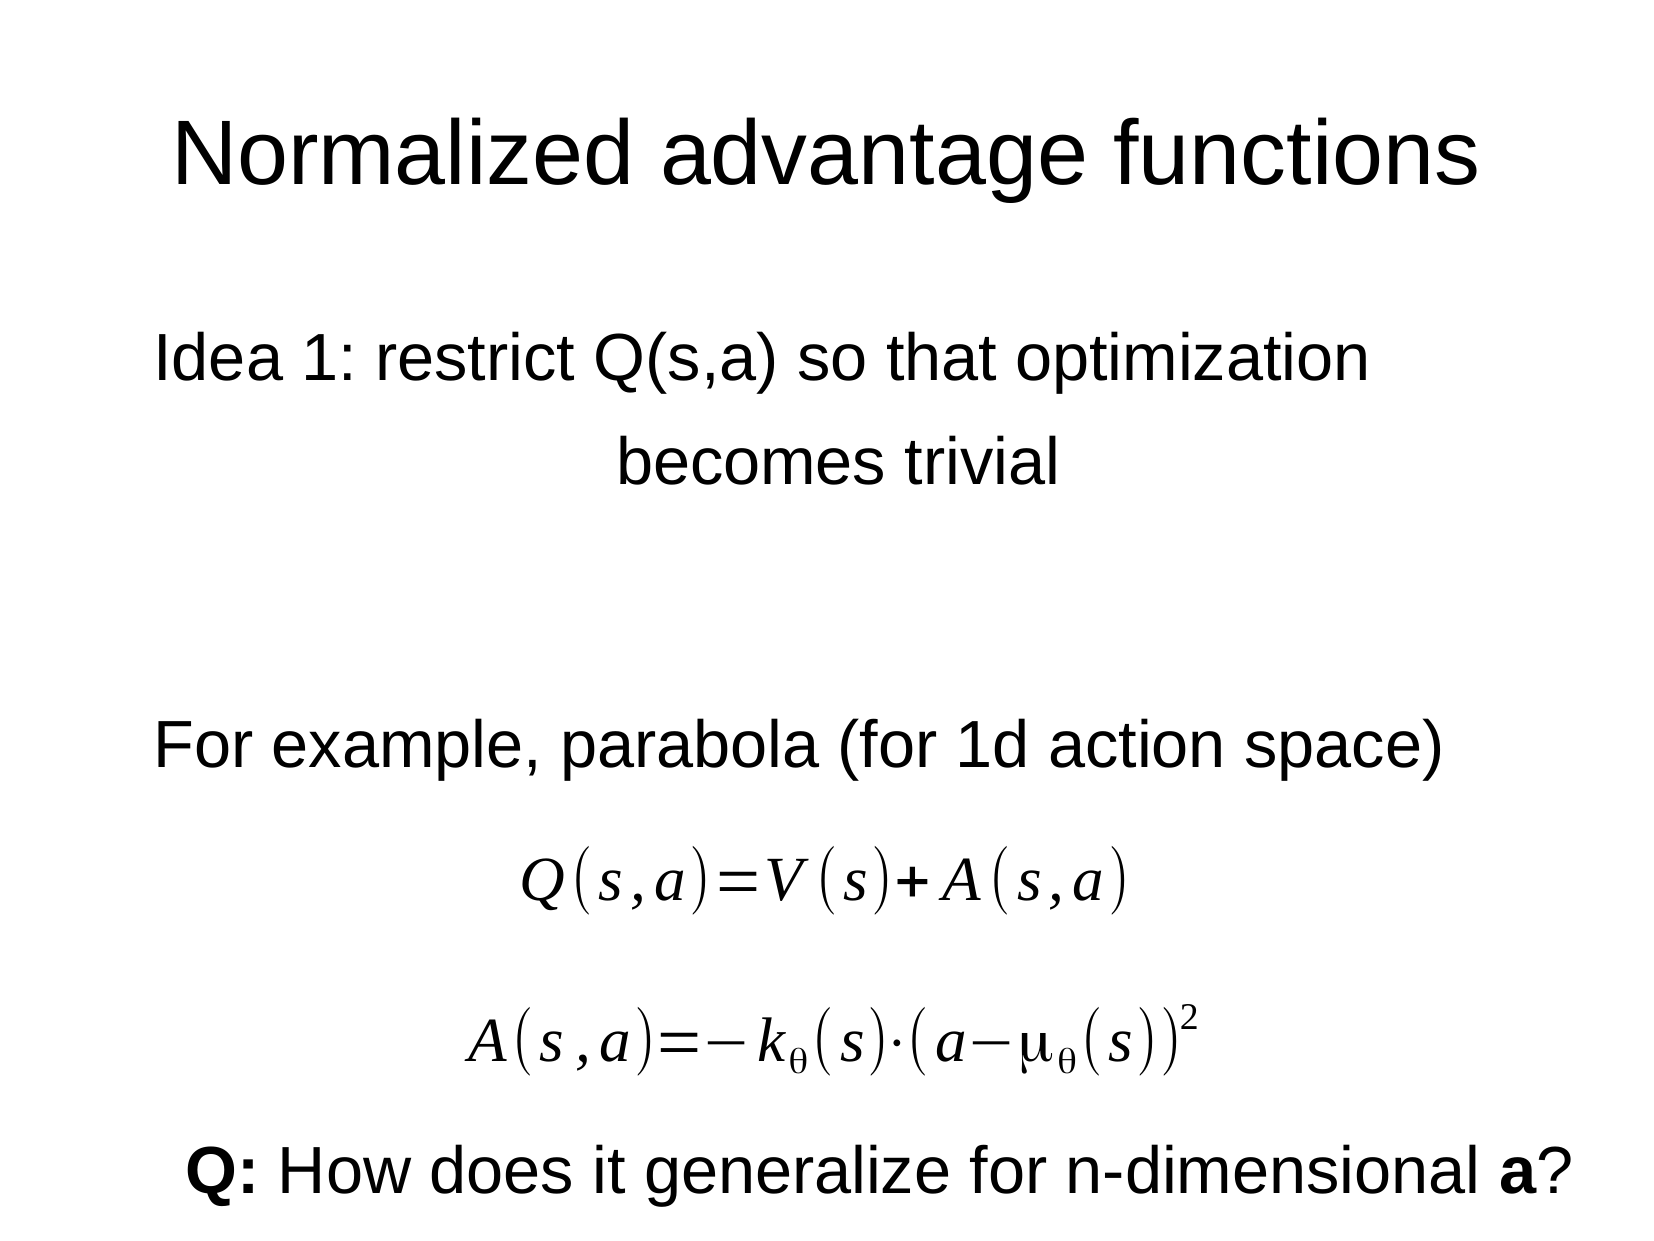

# Normalized advantage functions
Idea 1: restrict Q(s,a) so that optimization
 becomes trivial
For example, parabola (for 1d action space)
Q: How does it generalize for n-dimensional a?